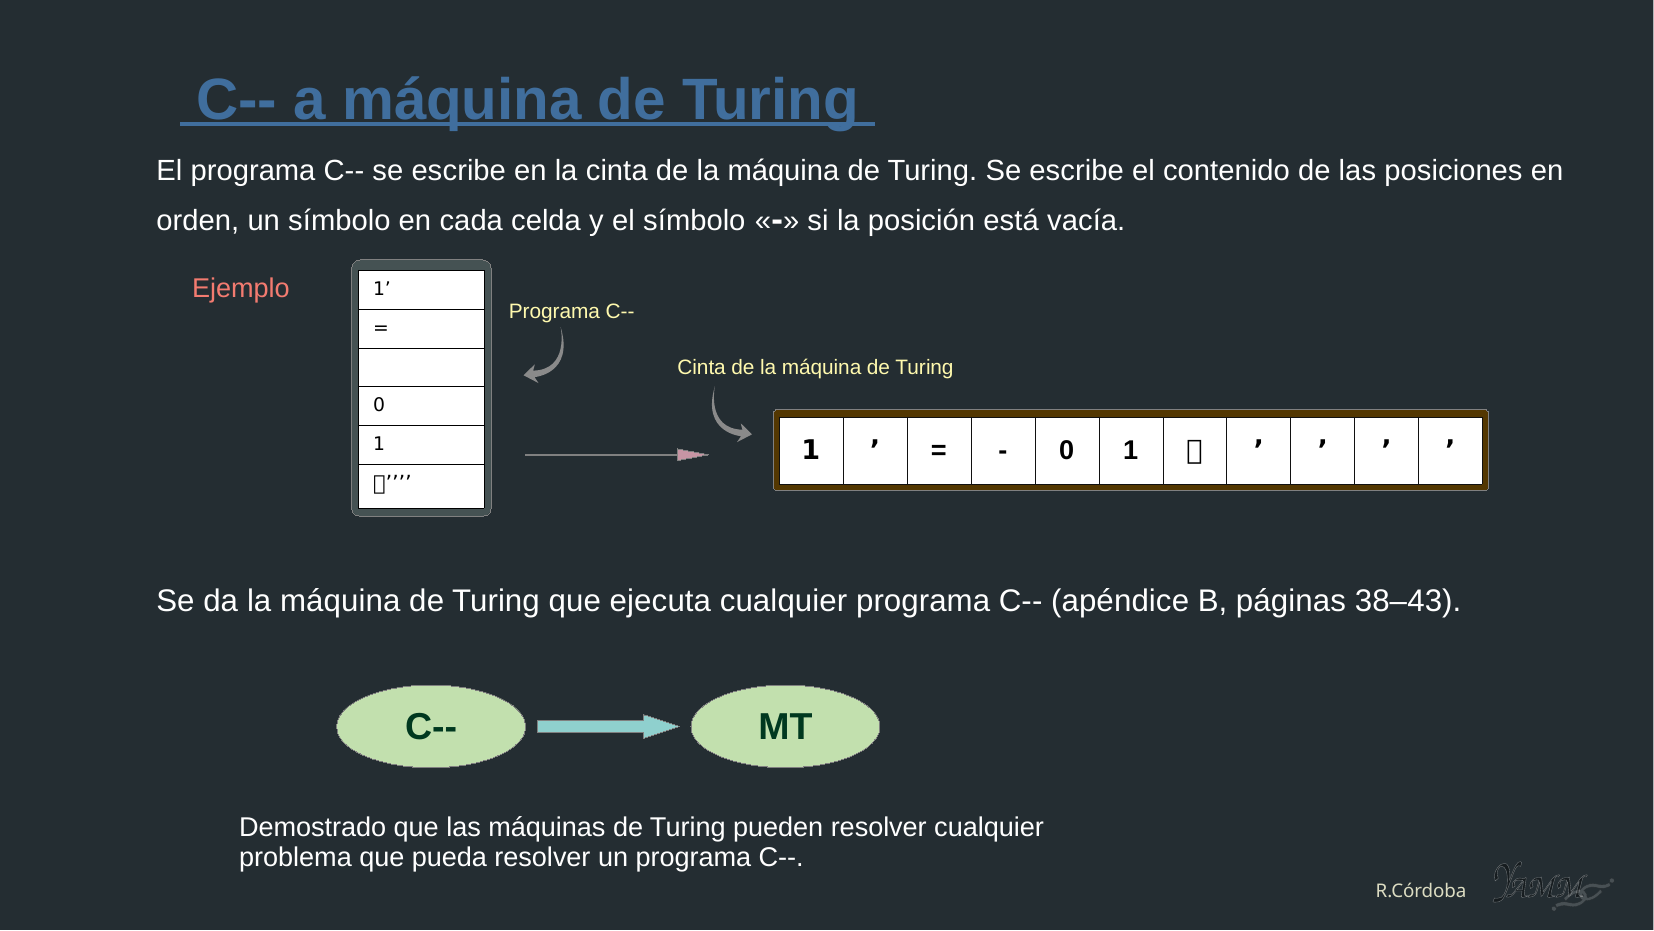

C-- a máquina de Turing
El programa C-- se escribe en la cinta de la máquina de Turing. Se escribe el contenido de las posiciones en orden, un símbolo en cada celda y el símbolo «-» si la posición está vacía.
‘
Ejemplo
| 1’ |
| --- |
| = |
| |
| 0 |
| 1 |
| ＊’’’’ |
Programa C--
Cinta de la máquina de Turing
| 1 | ’ | = | - | 0 | 1 | ＊ | ’ | ’ | ’ | ’ |
| --- | --- | --- | --- | --- | --- | --- | --- | --- | --- | --- |
Se da la máquina de Turing que ejecuta cualquier programa C-- (apéndice B, páginas 38‒43).
C--
MT
Demostrado que las máquinas de Turing pueden resolver cualquier problema que pueda resolver un programa C--.
R. Córdoba